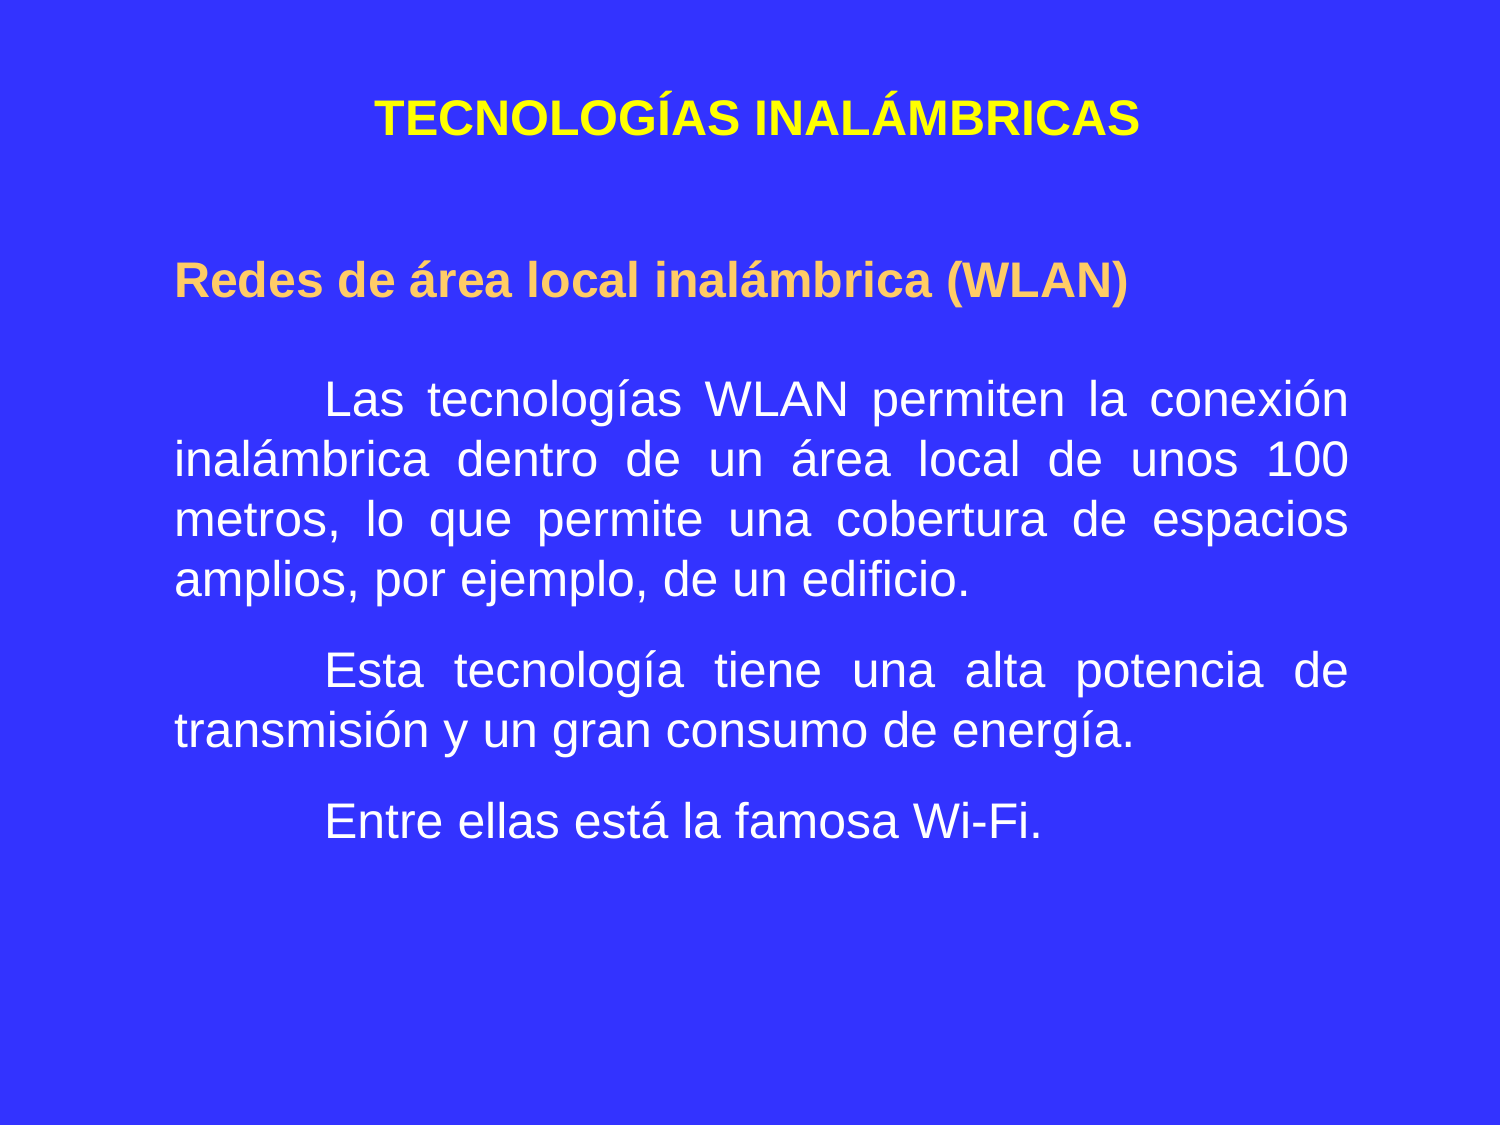

TECNOLOGÍAS INALÁMBRICAS
Redes de área local inalámbrica (WLAN)
	Las tecnologías WLAN permiten la conexión inalámbrica dentro de un área local de unos 100 metros, lo que permite una cobertura de espacios amplios, por ejemplo, de un edificio.
	Esta tecnología tiene una alta potencia de transmisión y un gran consumo de energía.
	Entre ellas está la famosa Wi-Fi.